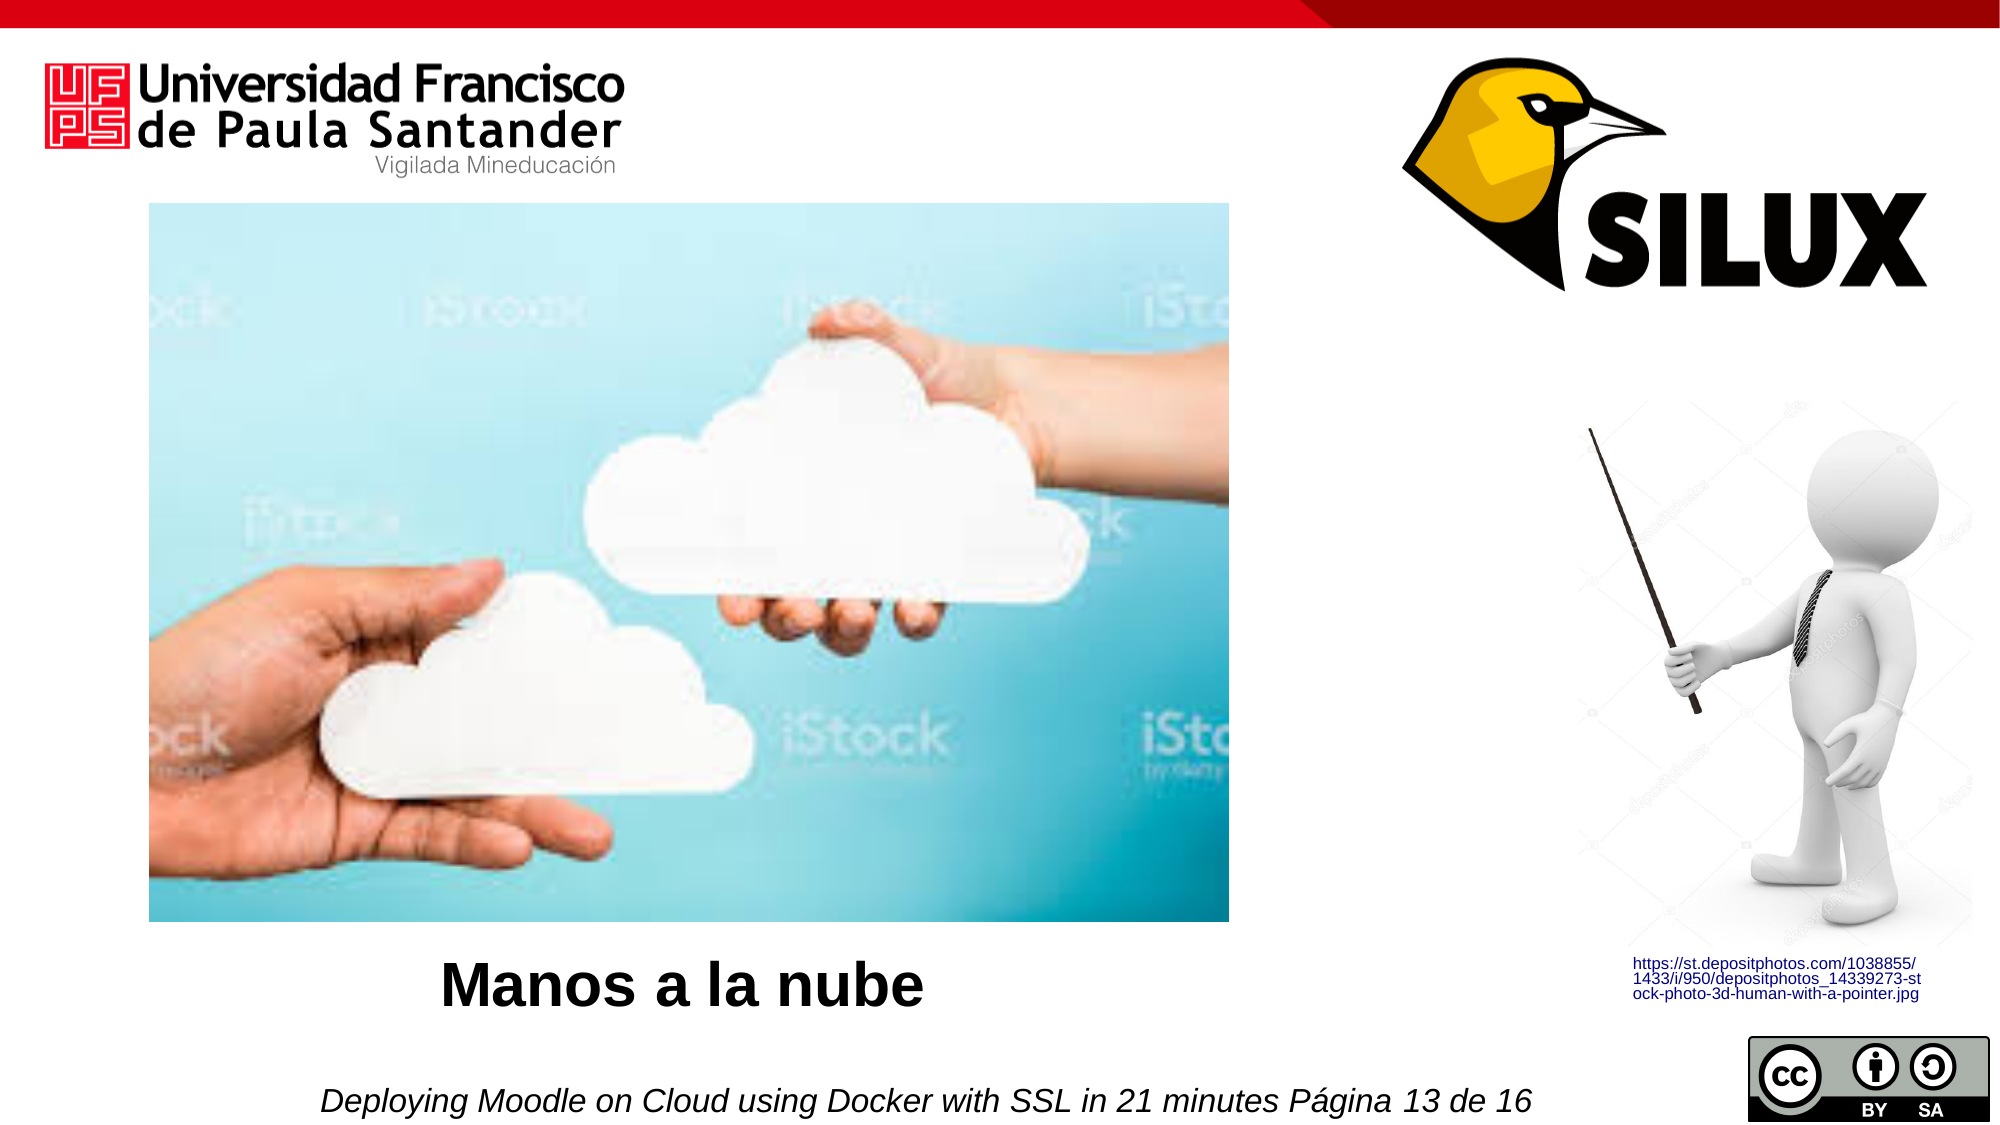

Manos a la nube
https://st.depositphotos.com/1038855/1433/i/950/depositphotos_14339273-stock-photo-3d-human-with-a-pointer.jpg
Deploying Moodle on Cloud using Docker with SSL in 21 minutes Página de 16